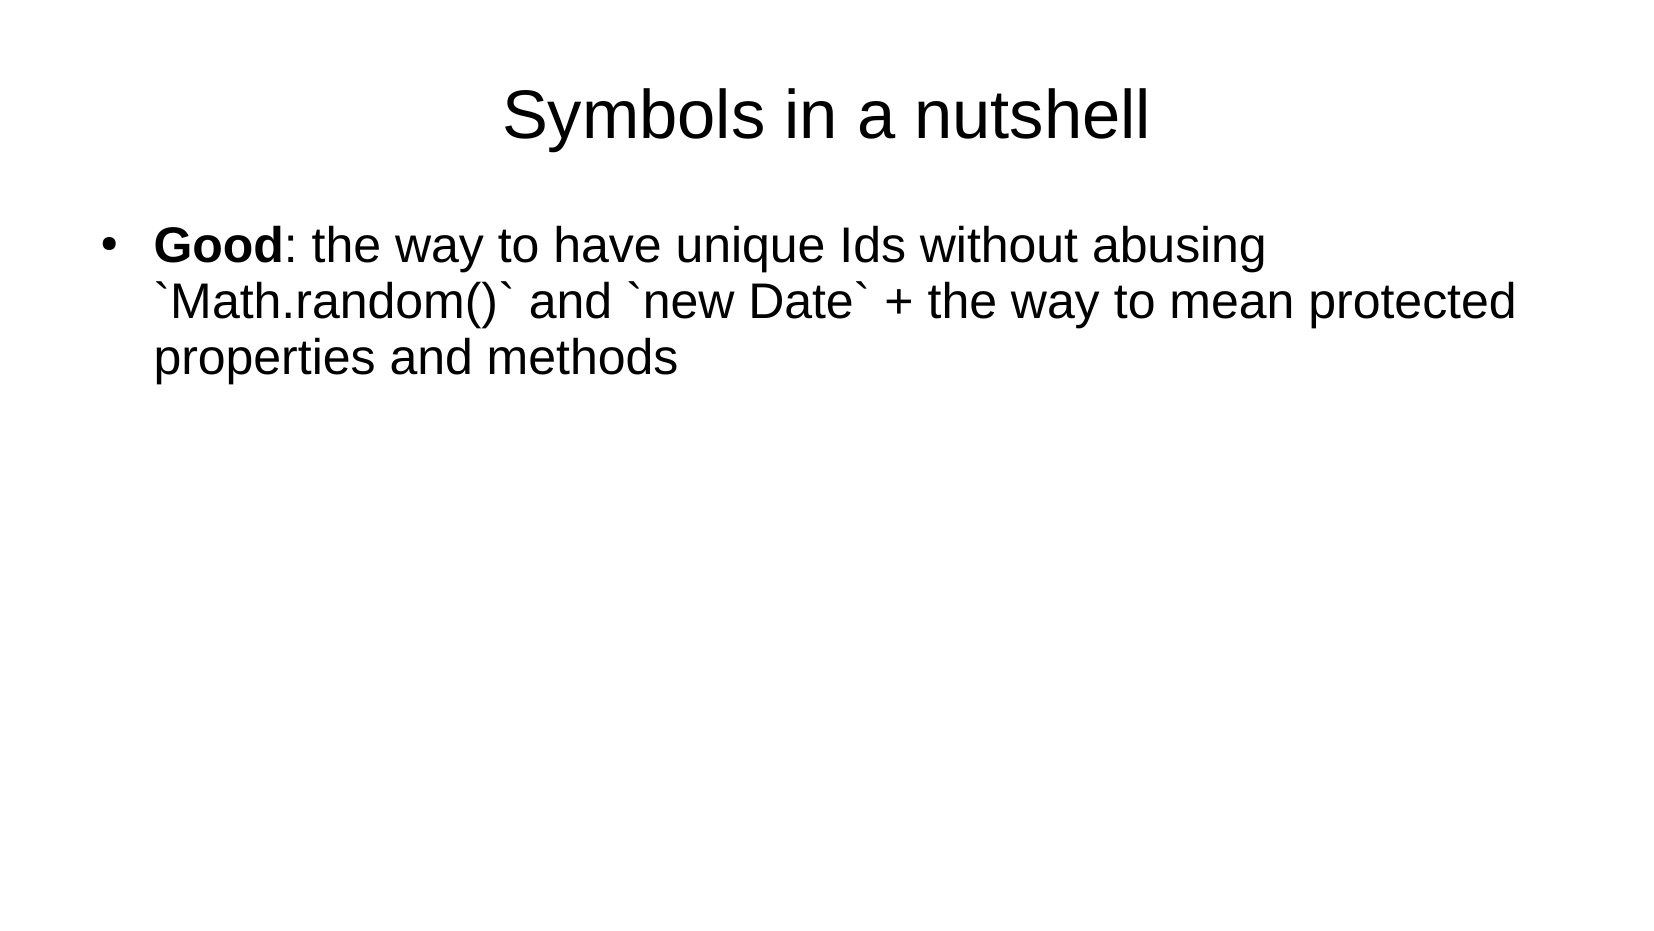

# Symbols in a nutshell
Good: the way to have unique Ids without abusing `Math.random()` and `new Date` + the way to mean protected properties and methods